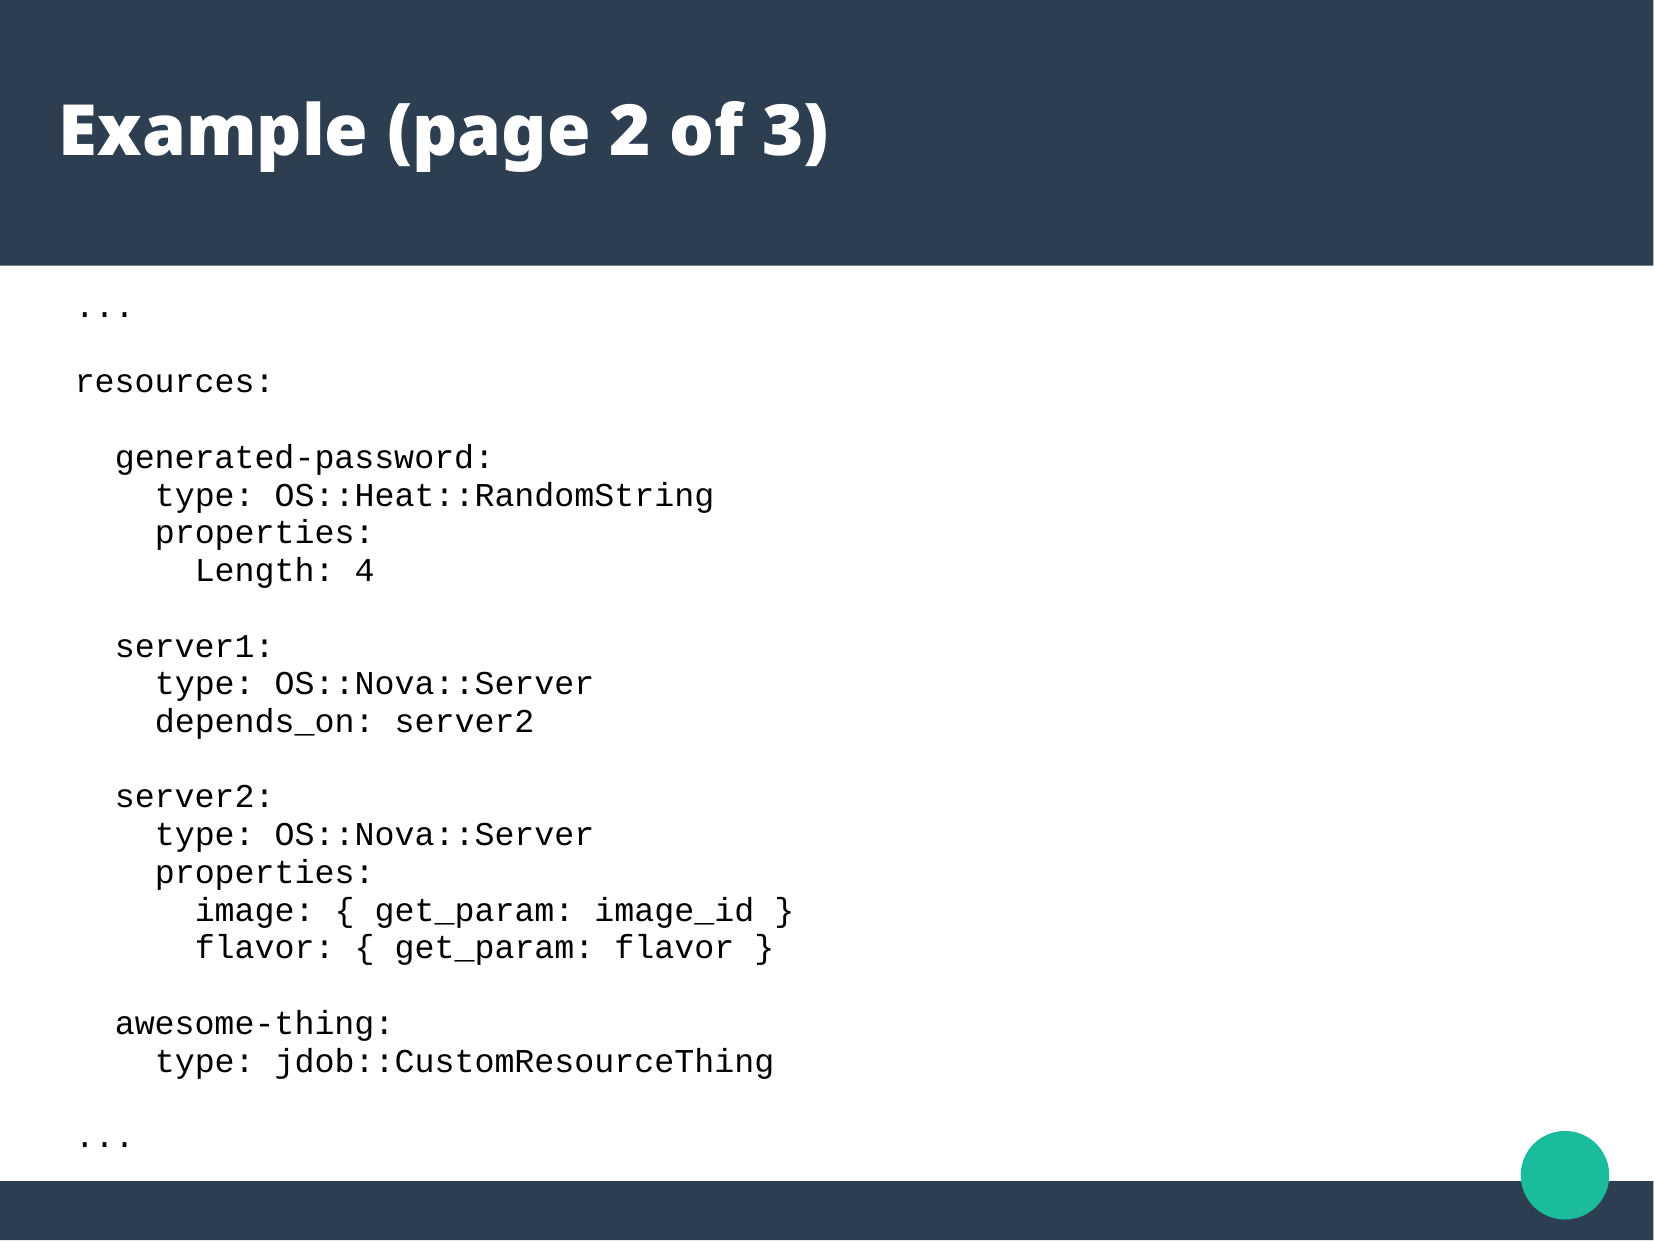

# Example (page 2 of 3)
...
resources:
 generated-password:
 type: OS::Heat::RandomString
 properties:
 Length: 4
 server1:
 type: OS::Nova::Server
 depends_on: server2
 server2:
 type: OS::Nova::Server
 properties:
 image: { get_param: image_id }
 flavor: { get_param: flavor }
 awesome-thing:
 type: jdob::CustomResourceThing
...